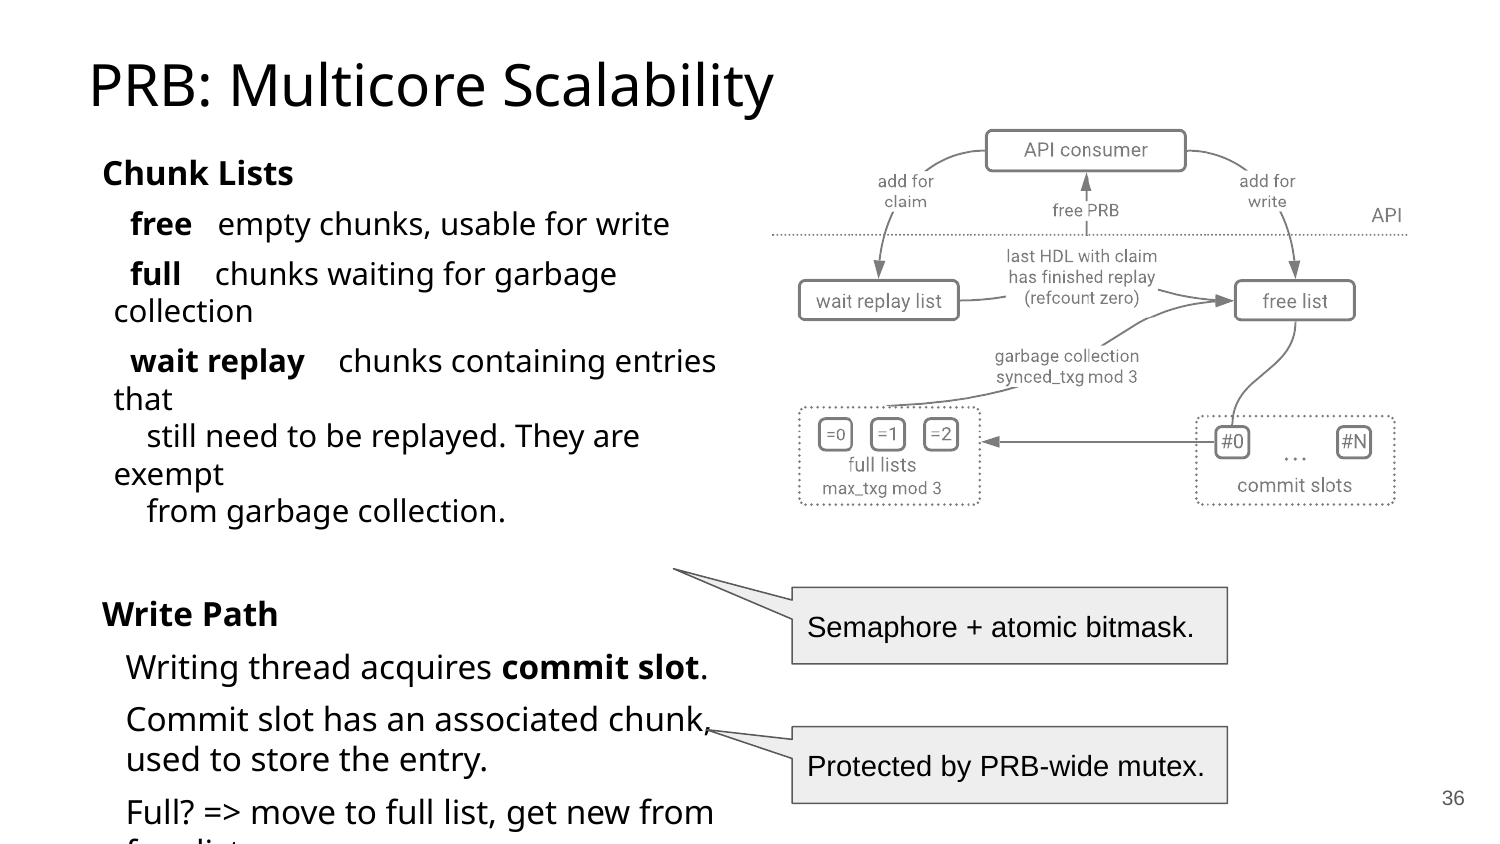

# PRB: Multicore Scalability
Chunk Lists
 free empty chunks, usable for write
 full chunks waiting for garbage collection
 wait replay chunks containing entries that
 still need to be replayed. They are exempt
 from garbage collection.
Write Path
Writing thread acquires commit slot.
Commit slot has an associated chunk, used to store the entry.
Full? => move to full list, get new from free list.
Semaphore + atomic bitmask.
Protected by PRB-wide mutex.